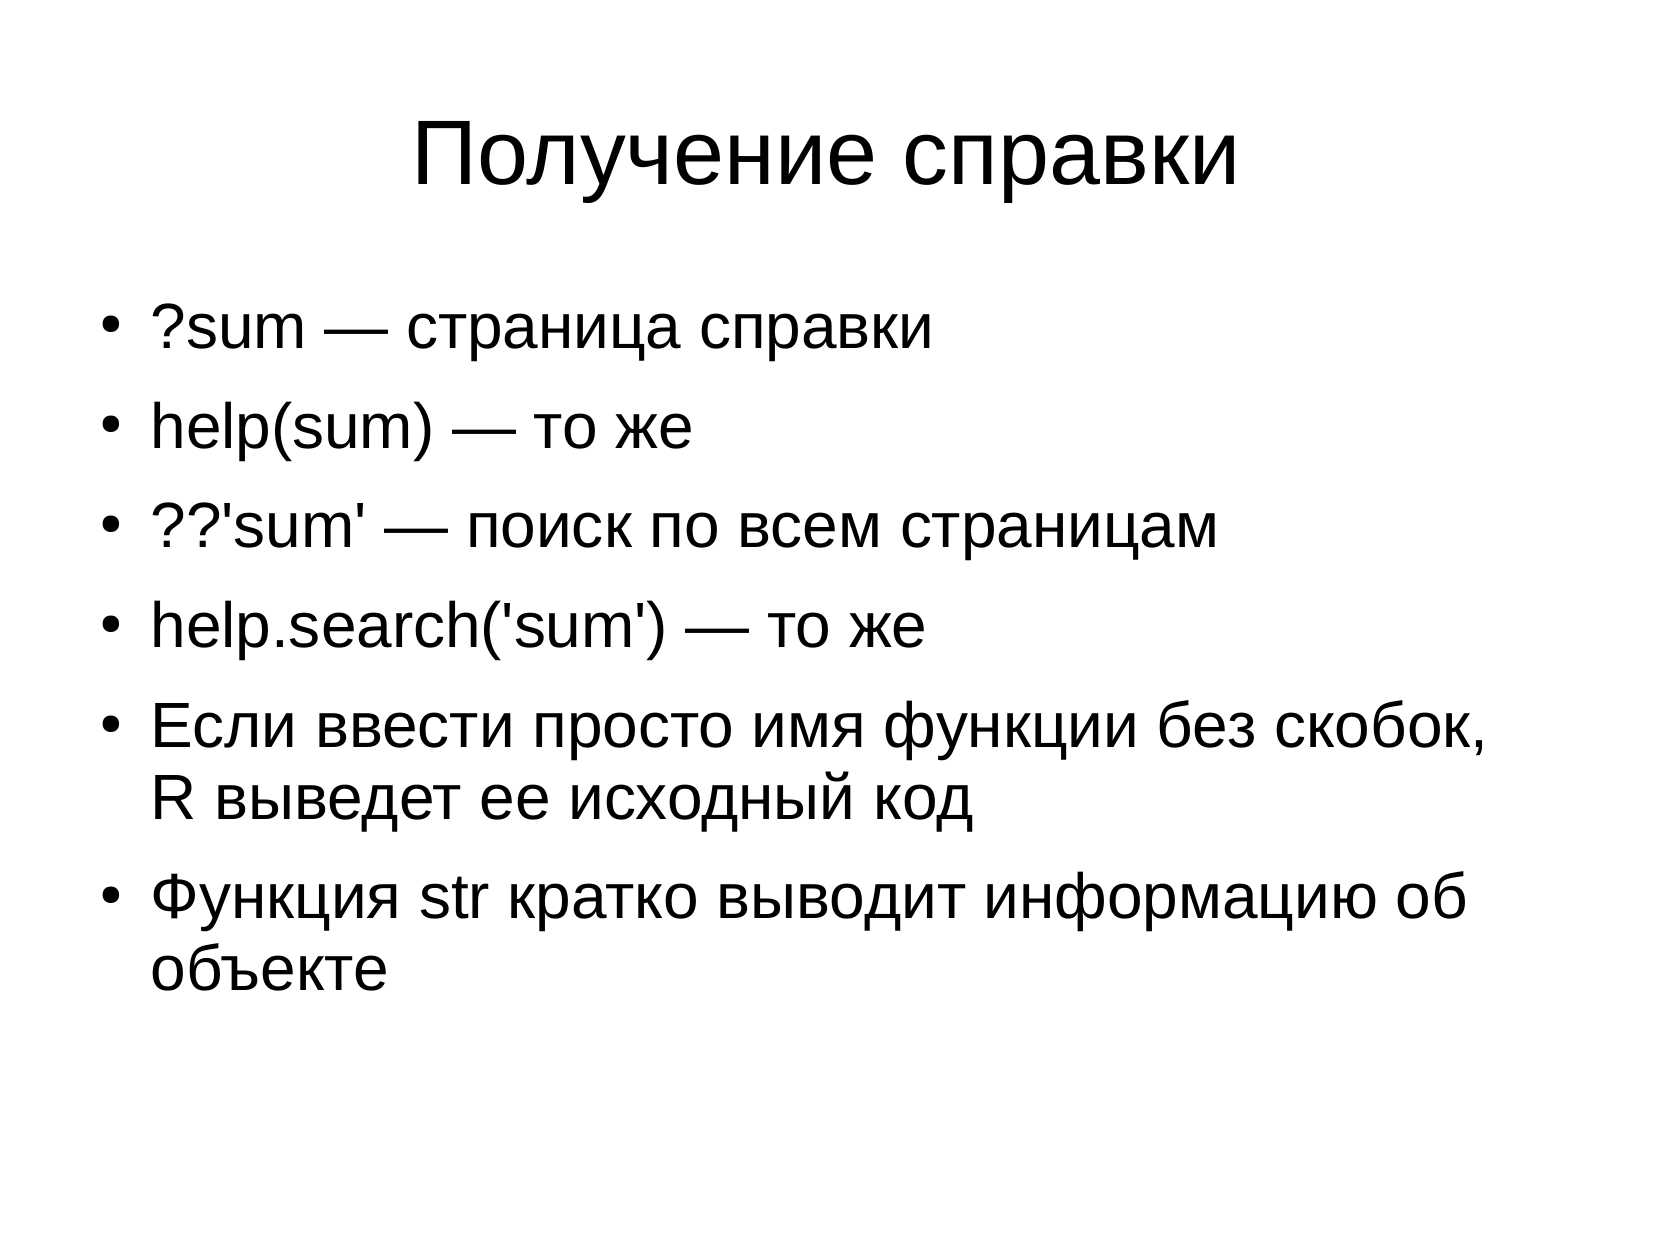

# Получение справки
?sum — страница справки
help(sum) — то же
??'sum' — поиск по всем страницам
help.search('sum') — то же
Если ввести просто имя функции без скобок, R выведет ее исходный код
Функция str кратко выводит информацию об объекте